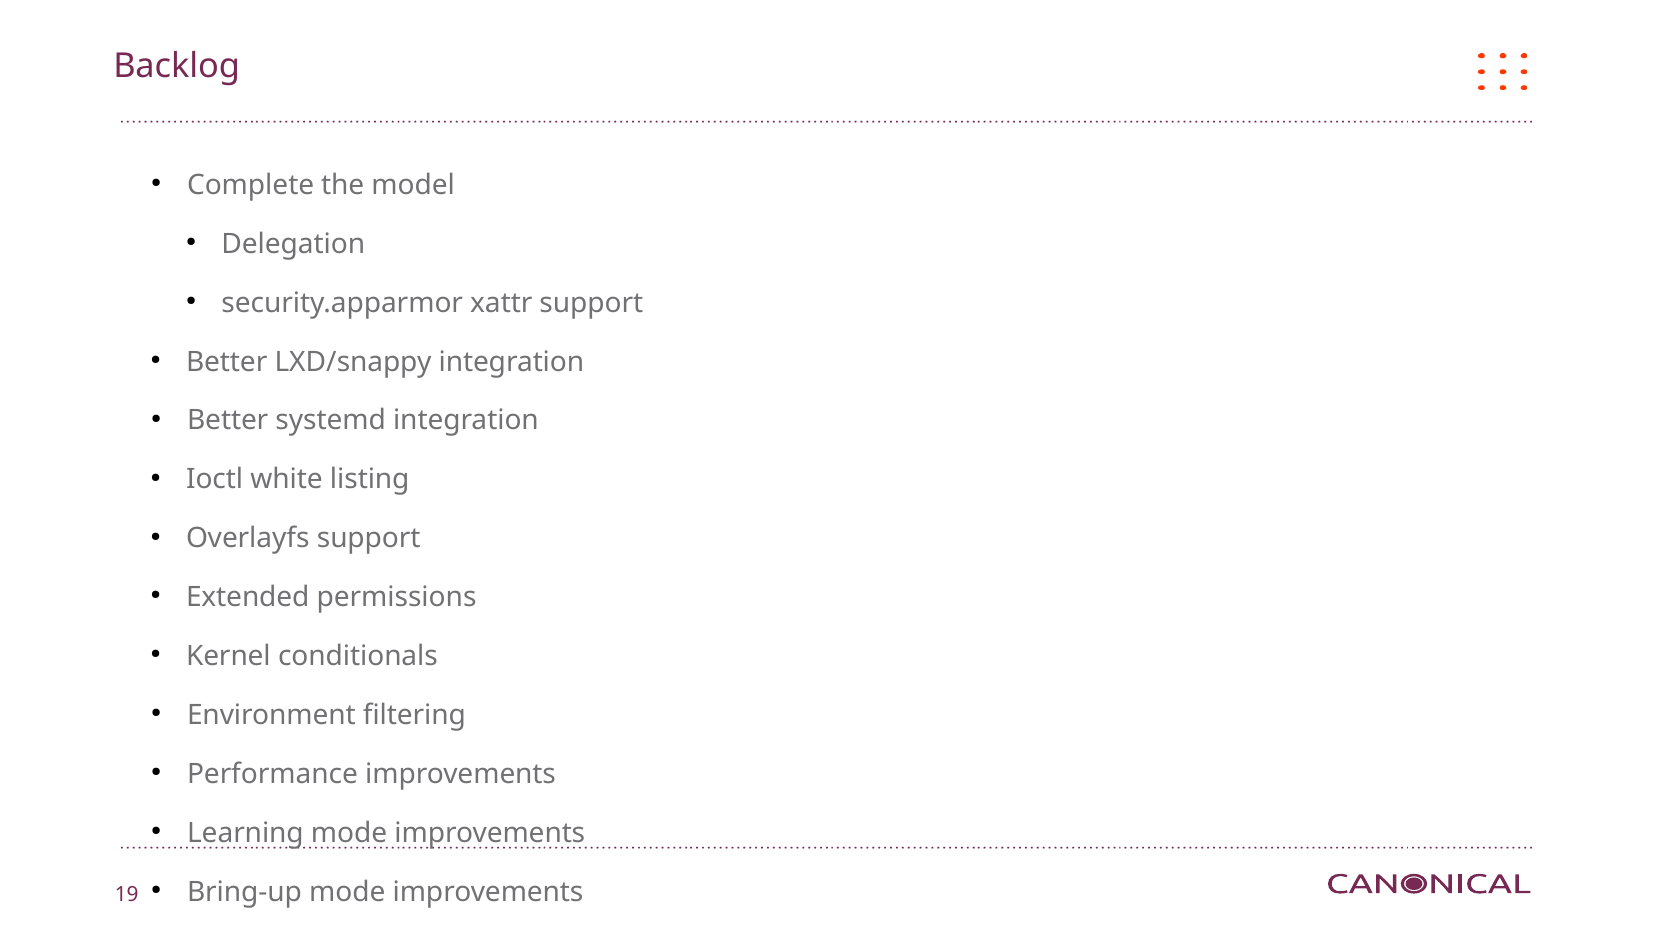

# Backlog
Complete the model
Delegation
security.apparmor xattr support
Better LXD/snappy integration
Better systemd integration
Ioctl white listing
Overlayfs support
Extended permissions
Kernel conditionals
Environment filtering
Performance improvements
Learning mode improvements
Bring-up mode improvements
Tool improvements
...